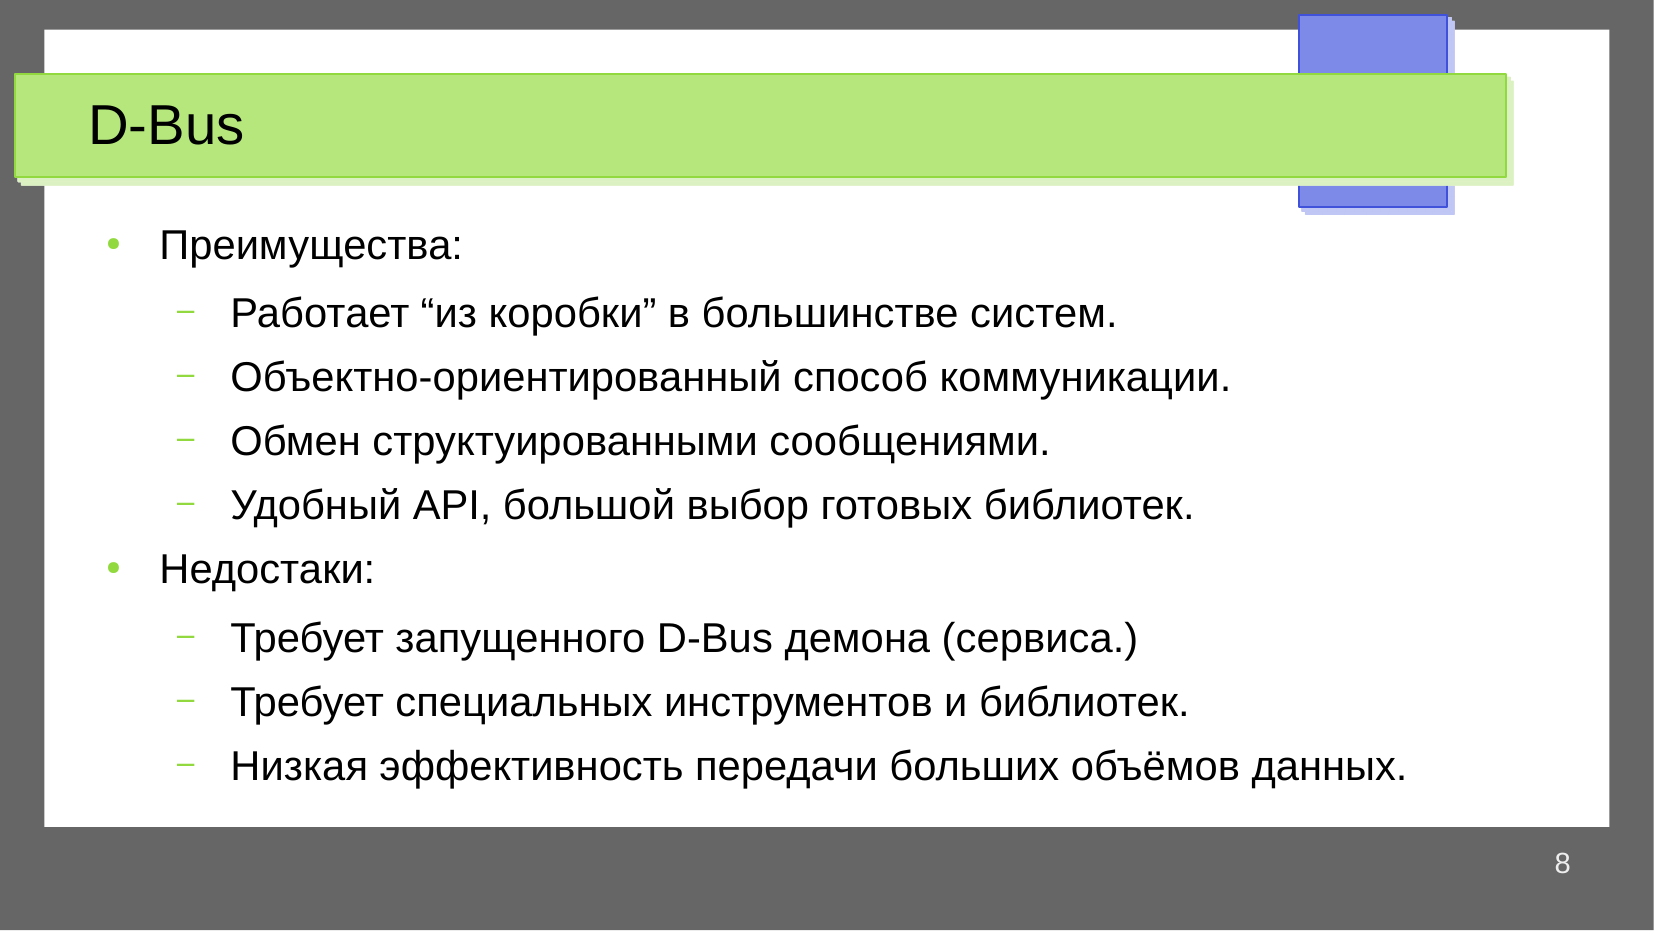

# D-Bus
Преимущества:
Работает “из коробки” в большинстве систем.
Объектно-ориентированный способ коммуникации.
Обмен структуированными сообщениями.
Удобный API, большой выбор готовых библиотек.
Недостаки:
Требует запущенного D-Bus демона (сервиса.)
Требует специальных инструментов и библиотек.
Низкая эффективность передачи больших объёмов данных.
8